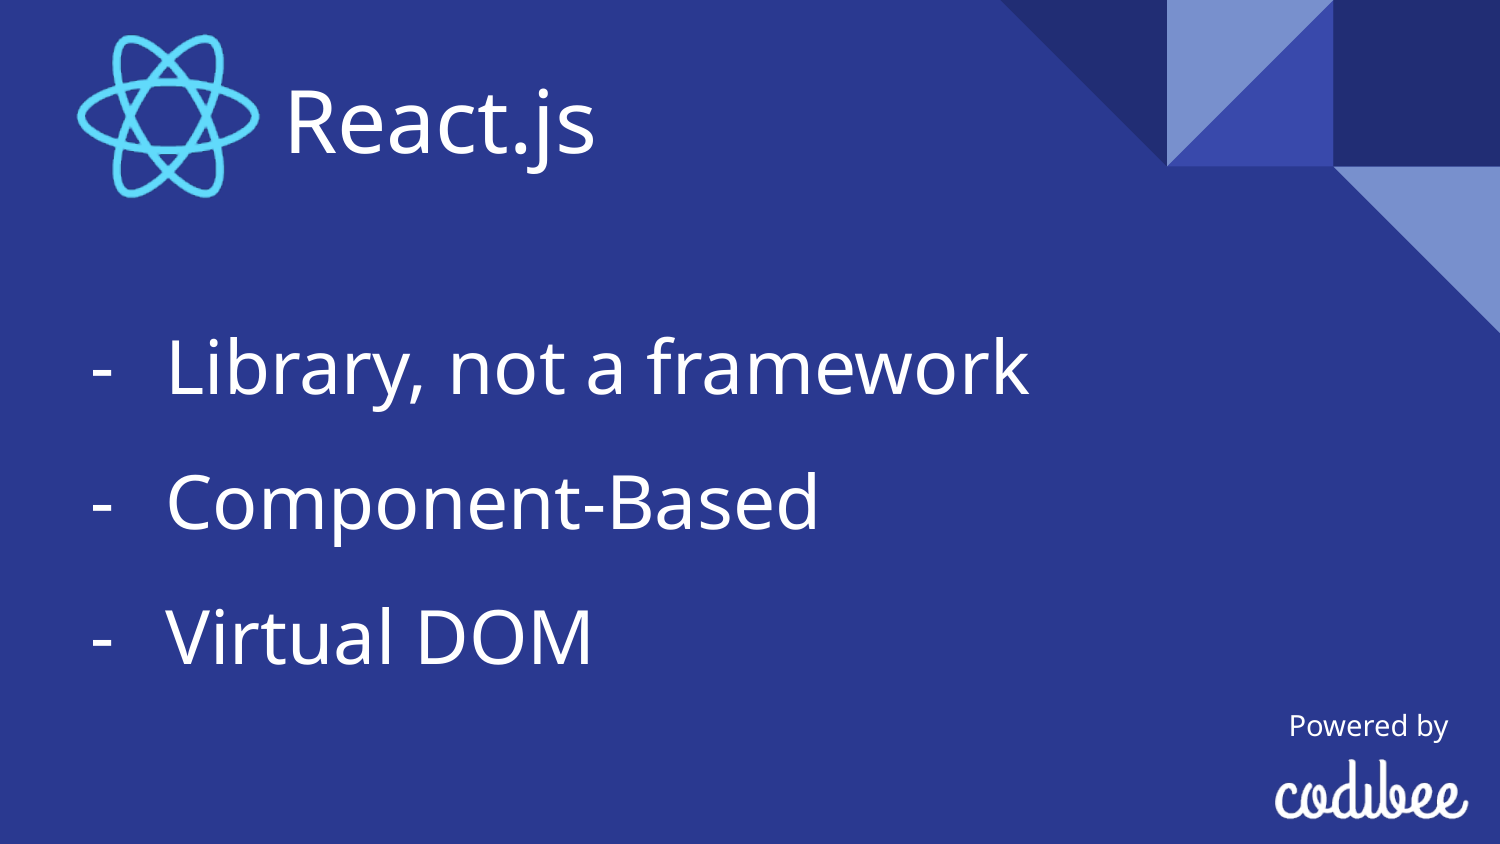

# React.js
Library, not a framework
Component-Based
Virtual DOM
Powered by